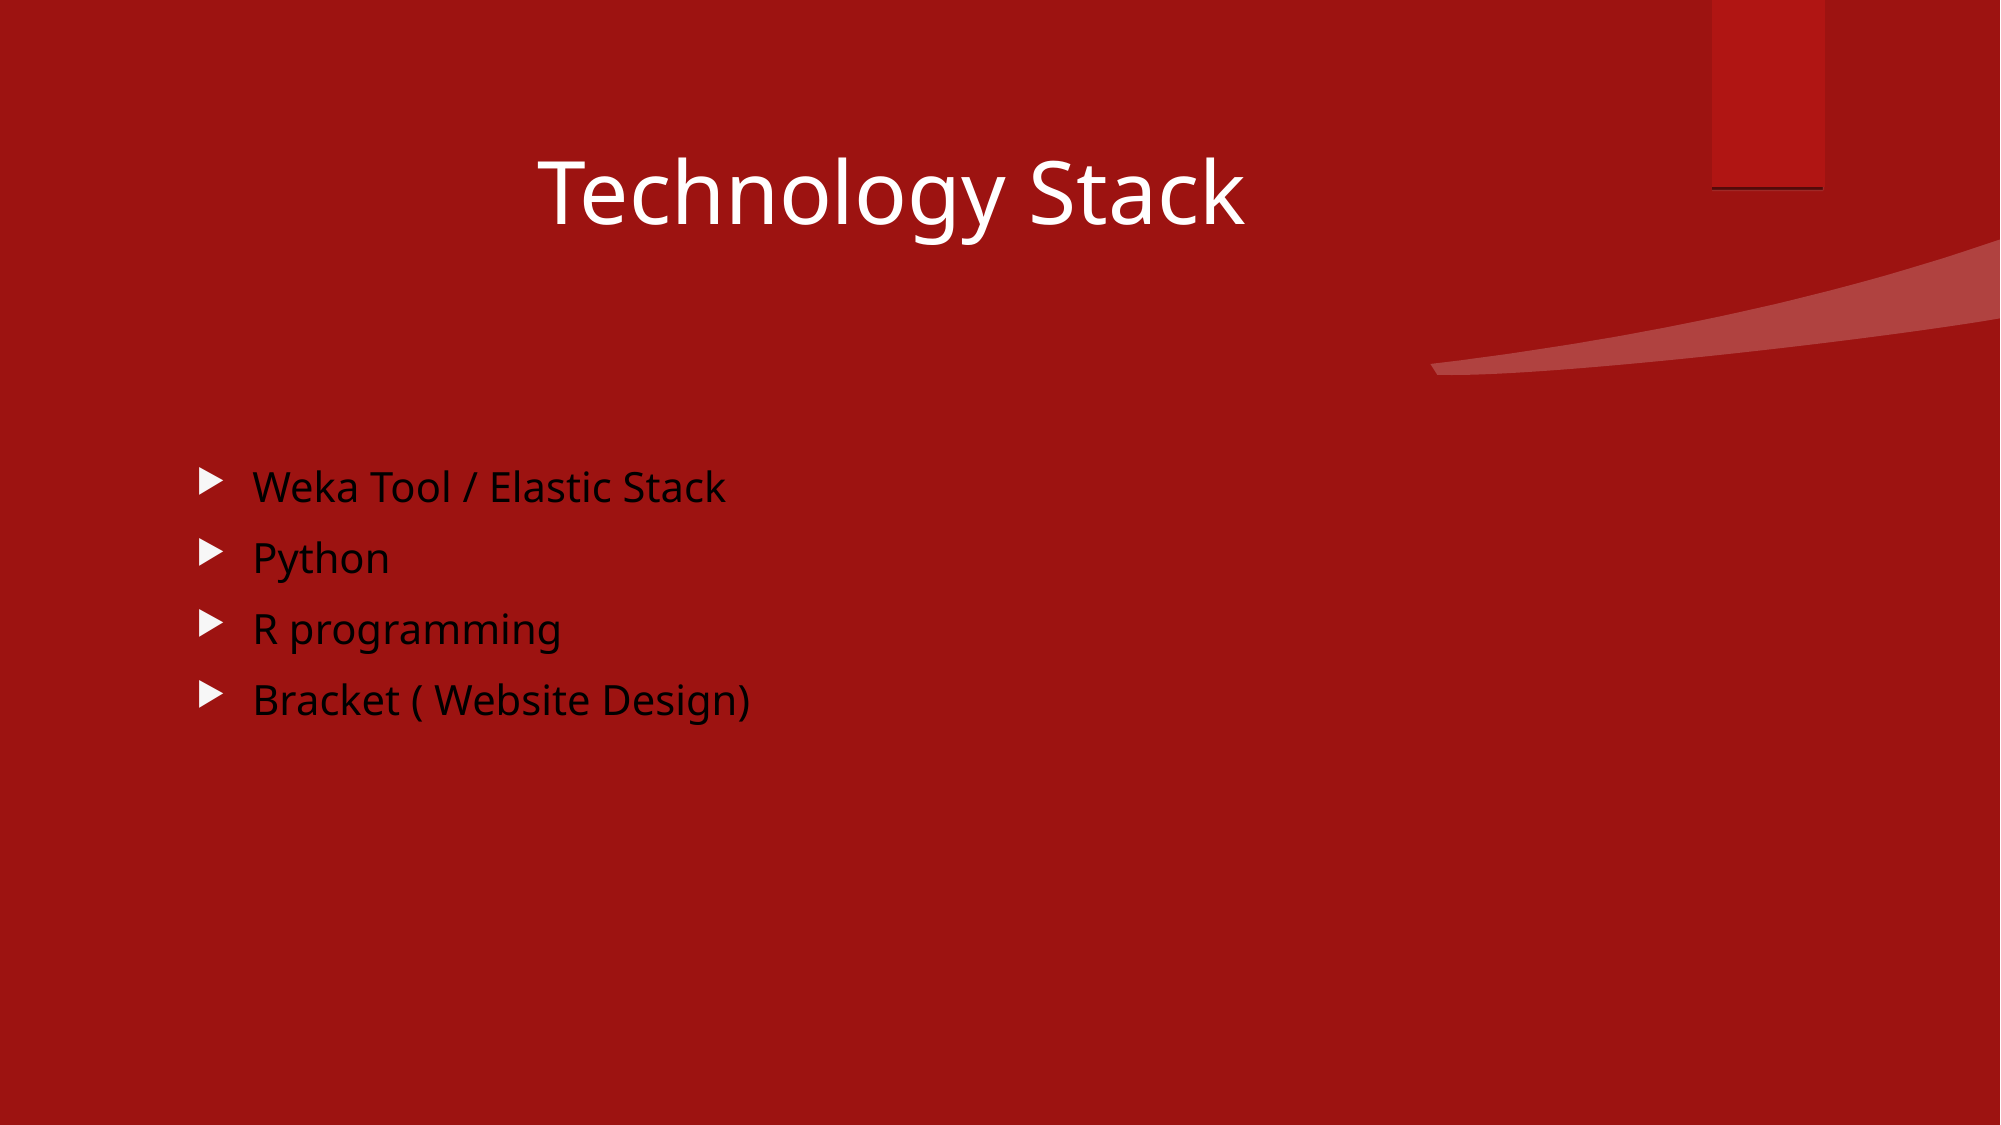

# Technology Stack
Weka Tool / Elastic Stack
Python
R programming
Bracket ( Website Design)